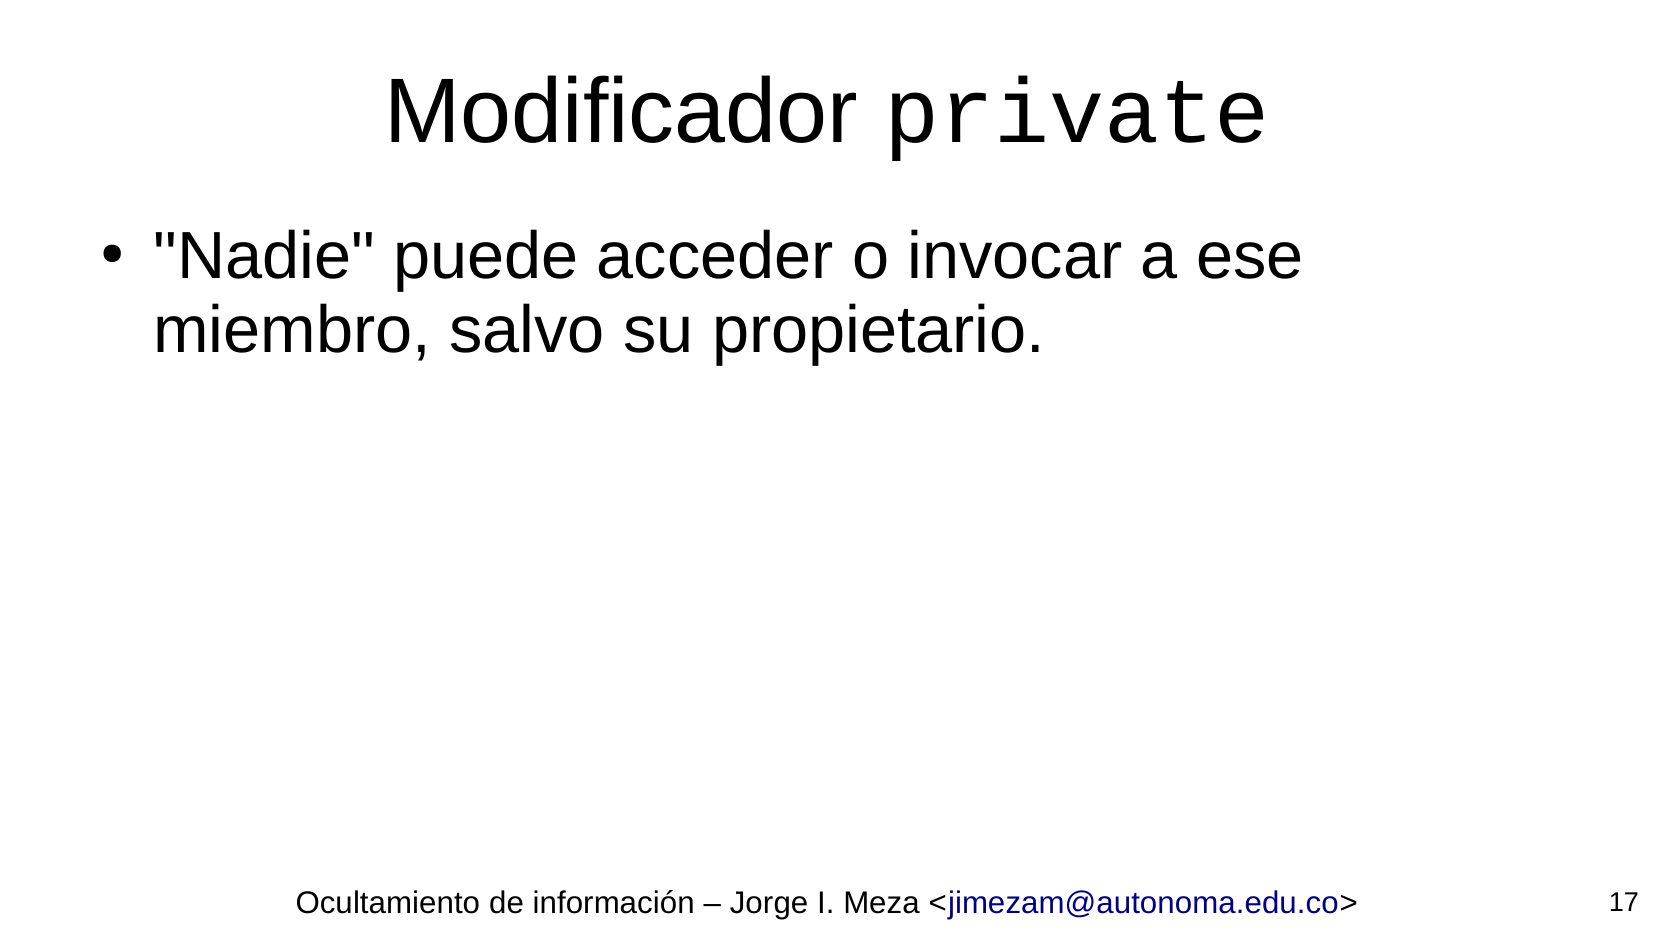

# Modificador private
"Nadie" puede acceder o invocar a ese miembro, salvo su propietario.